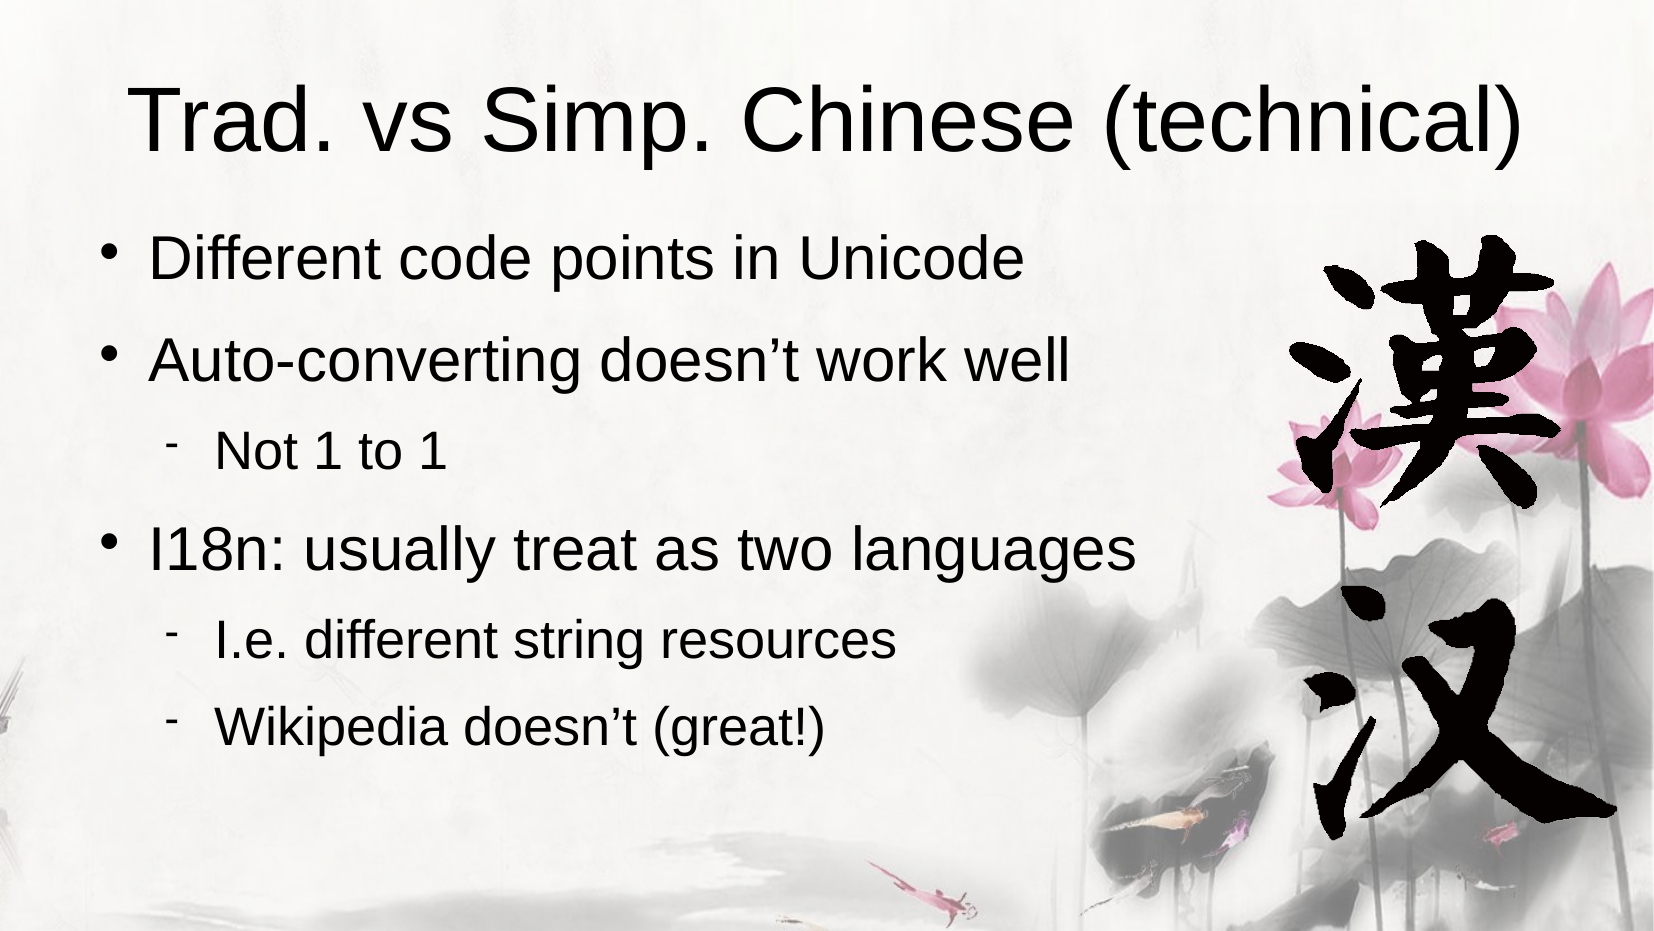

Trad. vs Simp. Chinese (technical)
Different code points in Unicode
Auto-converting doesn’t work well
Not 1 to 1
I18n: usually treat as two languages
I.e. different string resources
Wikipedia doesn’t (great!)